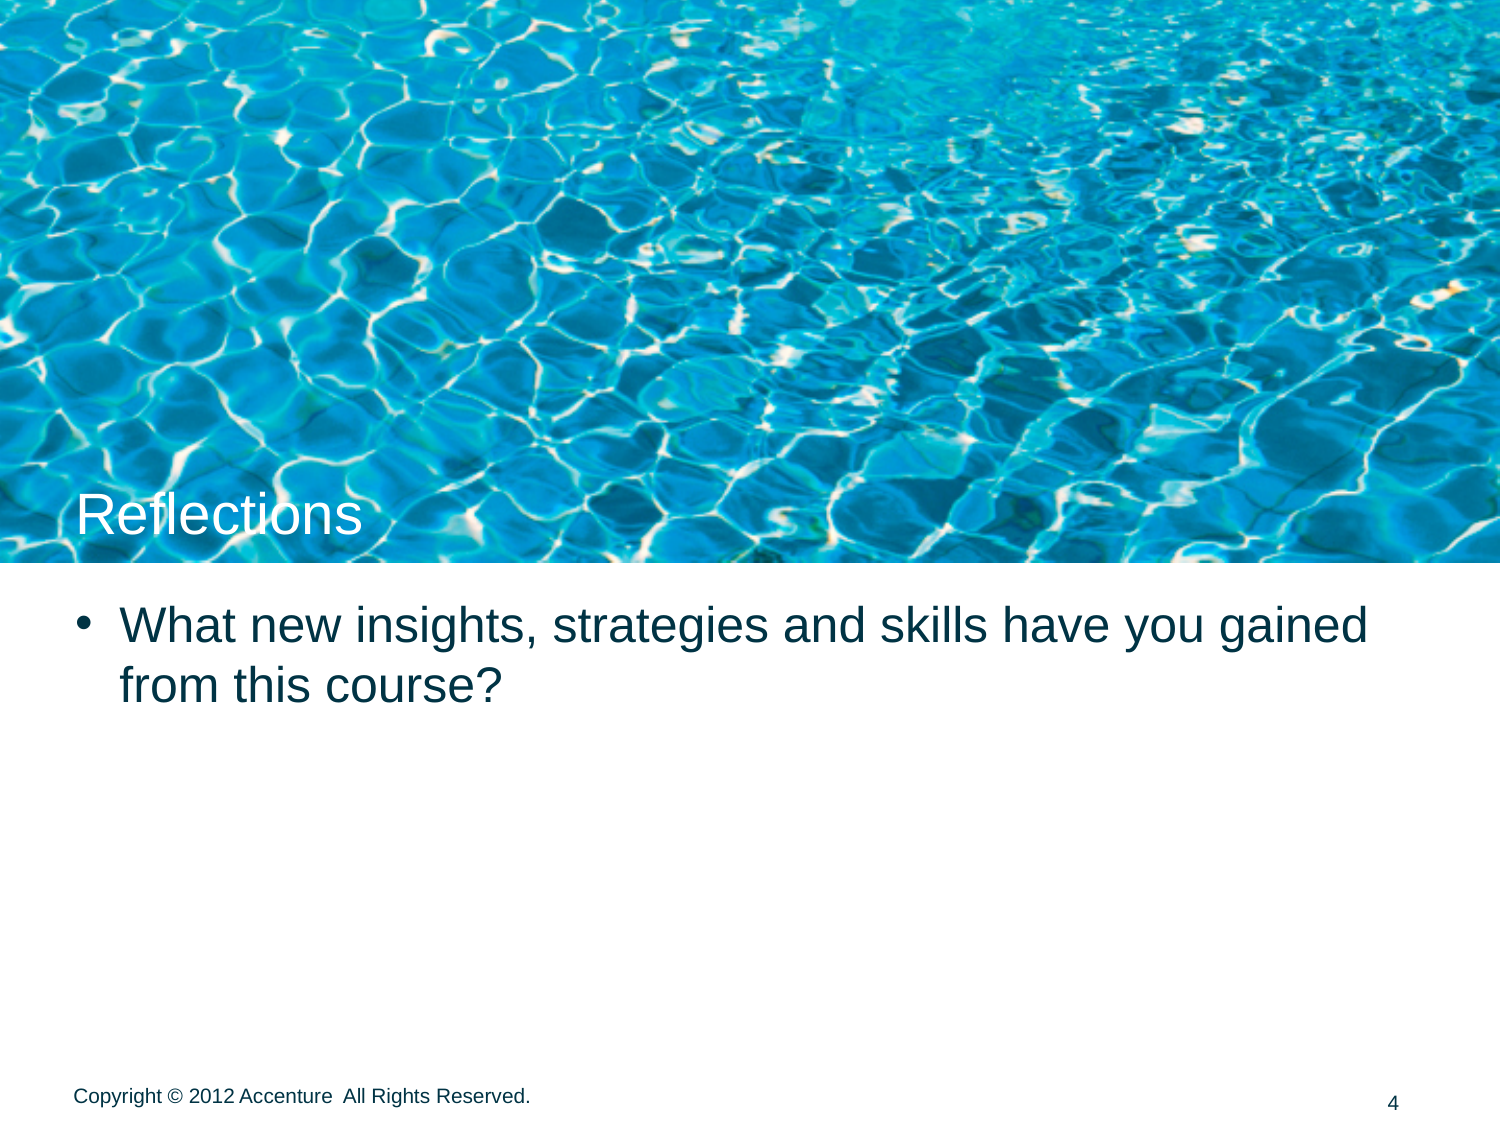

Reflections
What new insights, strategies and skills have you gained from this course?
4